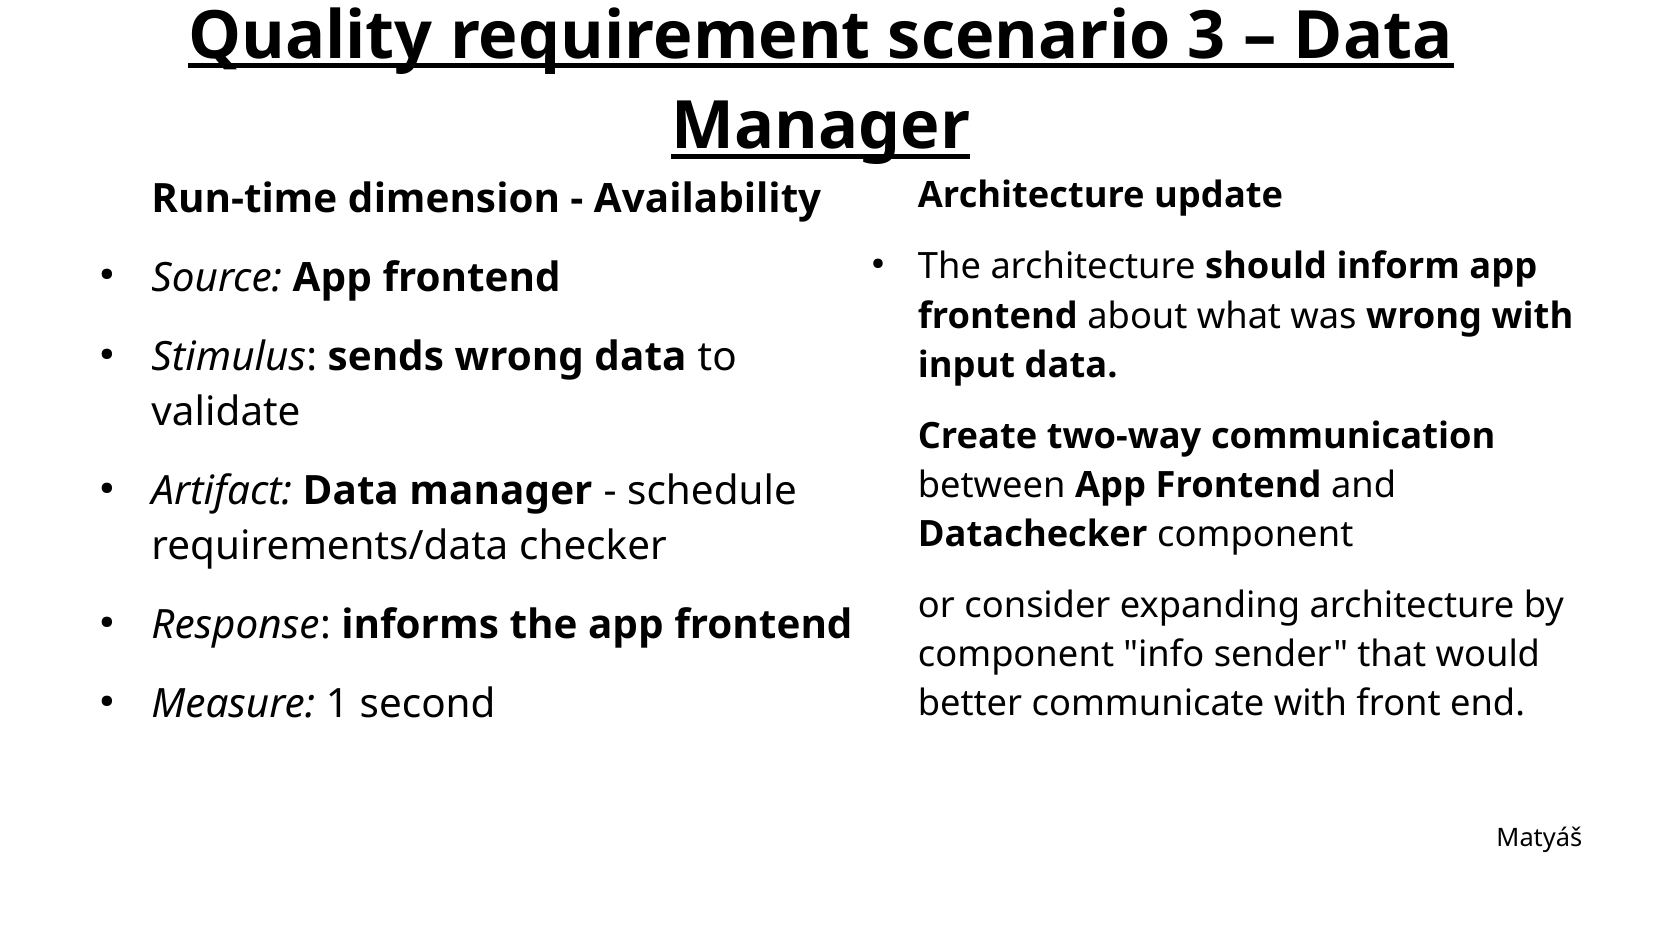

# Quality requirement scenario 3 – Data Manager
Run-time dimension - Availability
Source: App frontend
Stimulus: sends wrong data to validate
Artifact: Data manager - schedule requirements/data checker
Response: informs the app frontend
Measure: 1 second
Architecture update
The architecture should inform app frontend about what was wrong with input data.
Create two-way communication between App Frontend and Datachecker component
or consider expanding architecture by component "info sender" that would better communicate with front end.
Matyáš